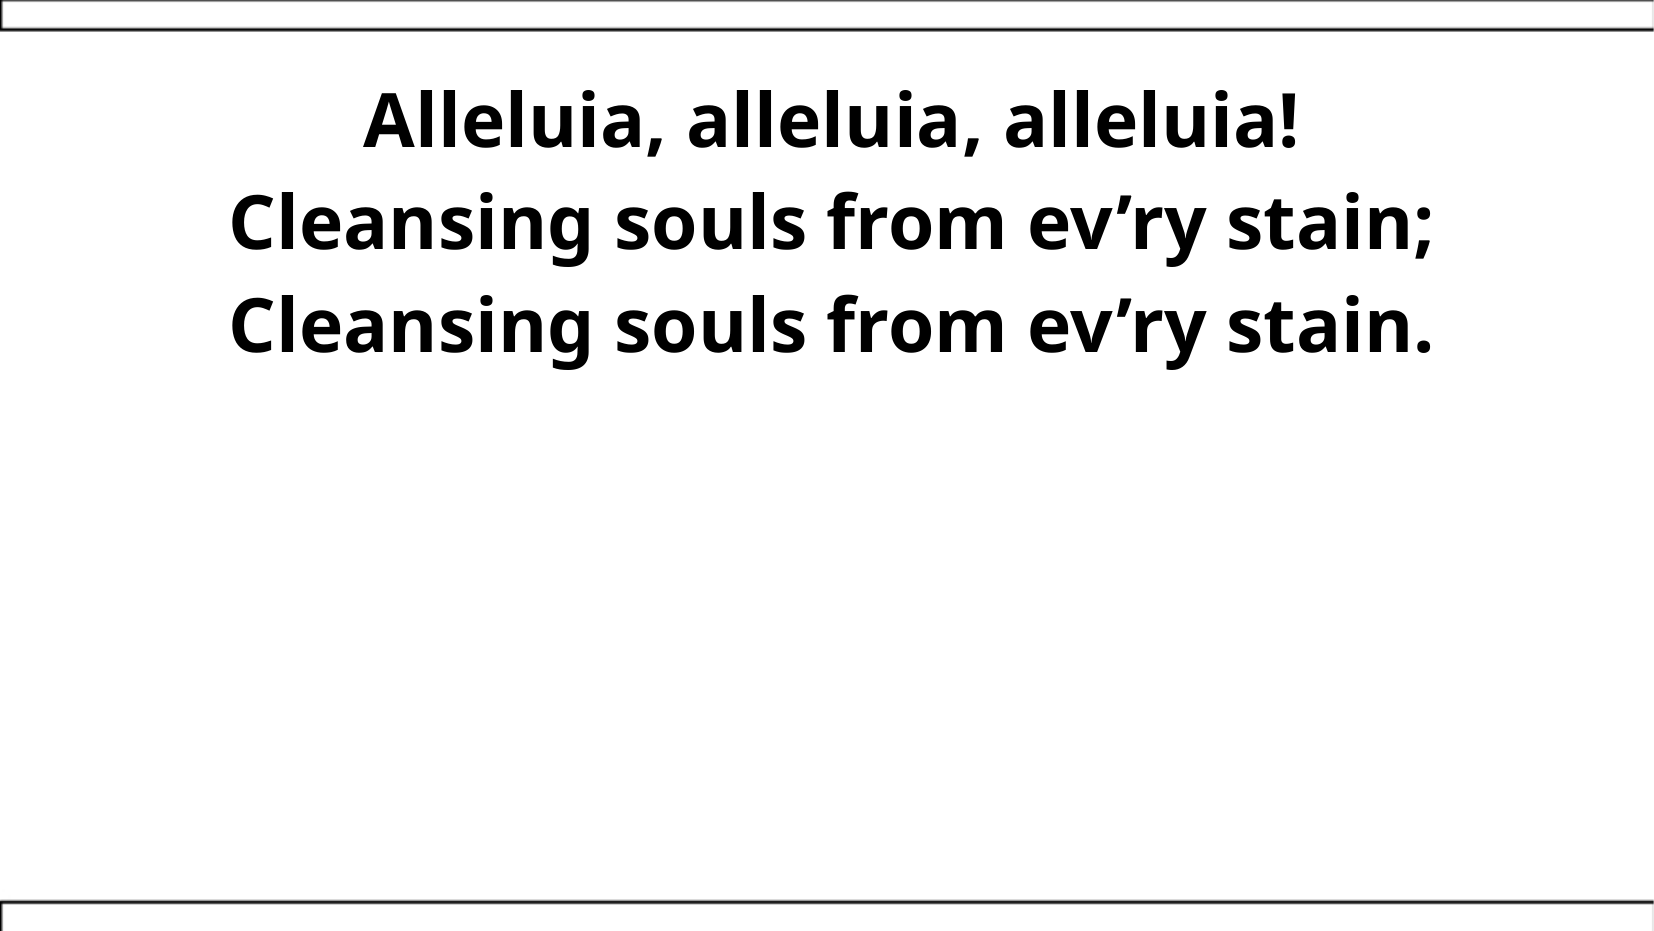

Alleluia, alleluia, alleluia!
Cleansing souls from ev’ry stain;
Cleansing souls from ev’ry stain.